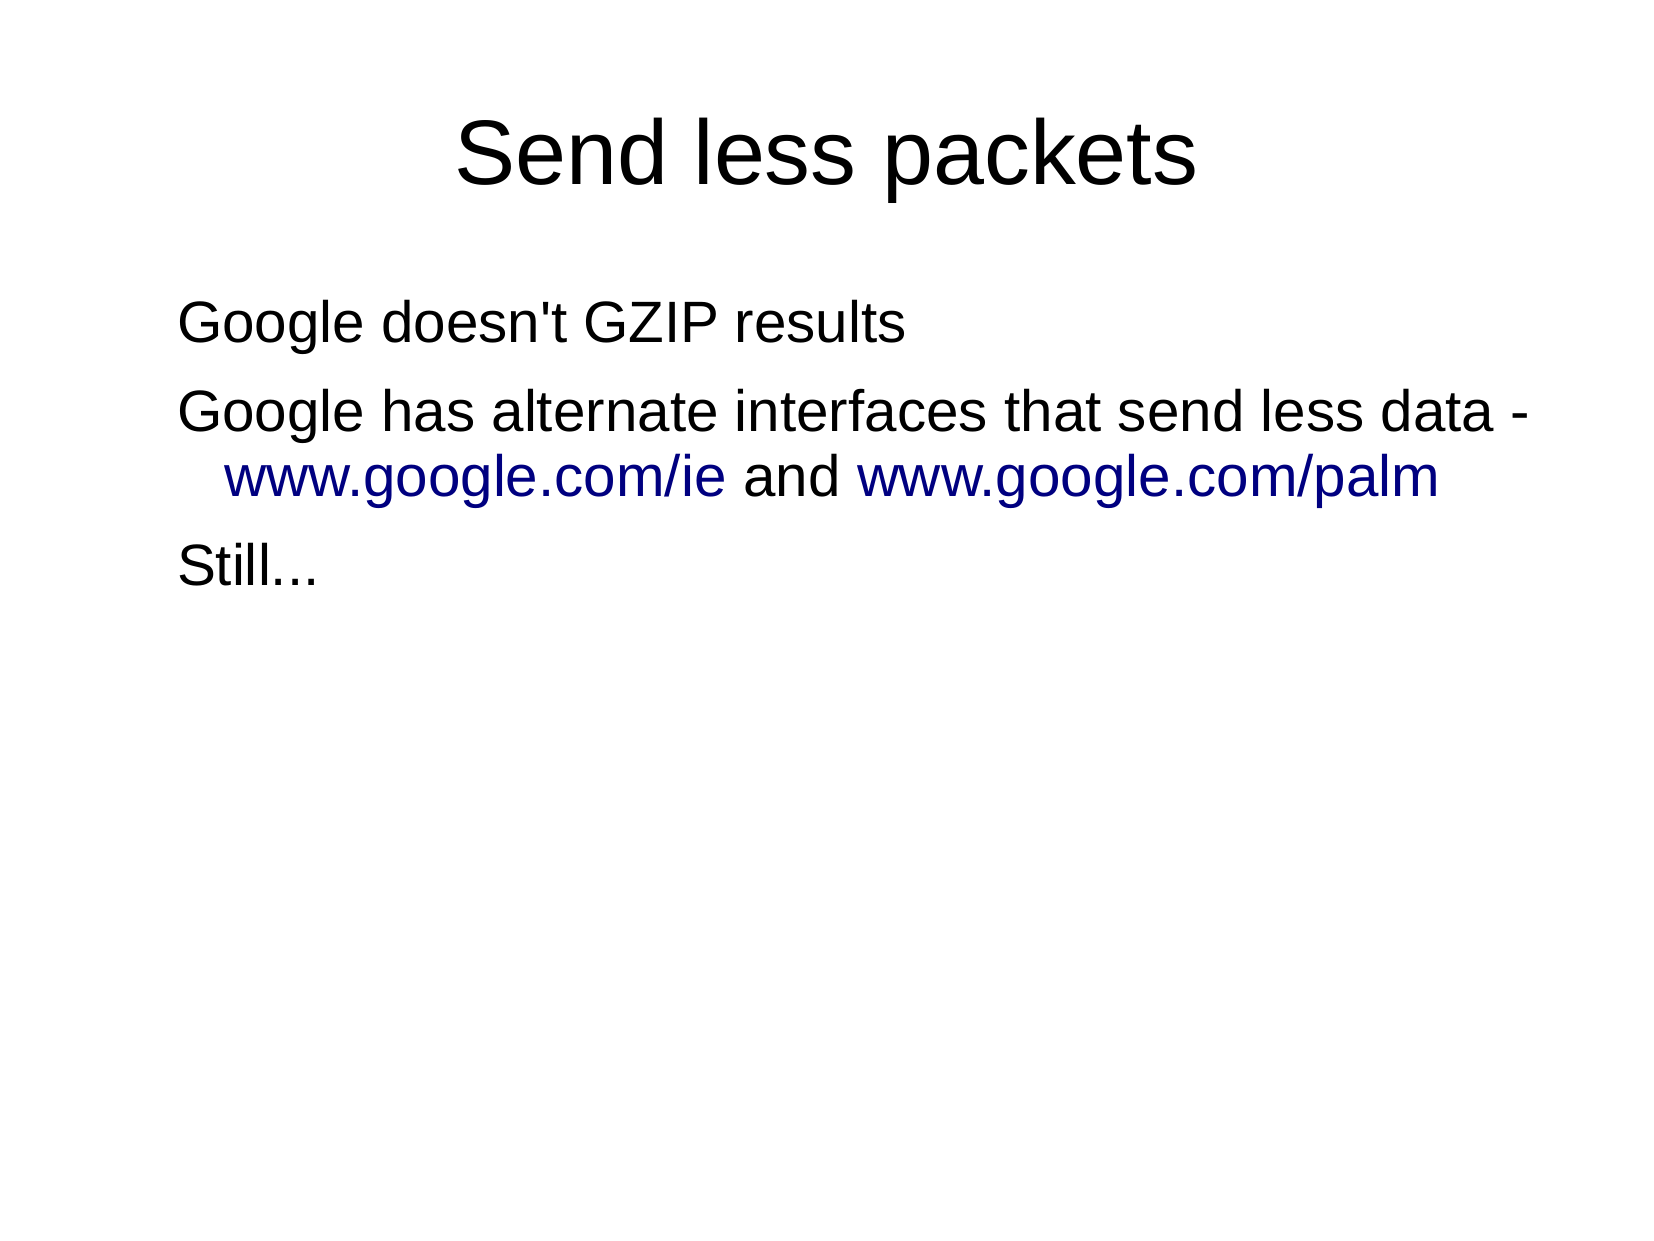

# Send less packets
Google doesn't GZIP results
Google has alternate interfaces that send less data - www.google.com/ie and www.google.com/palm
Still...